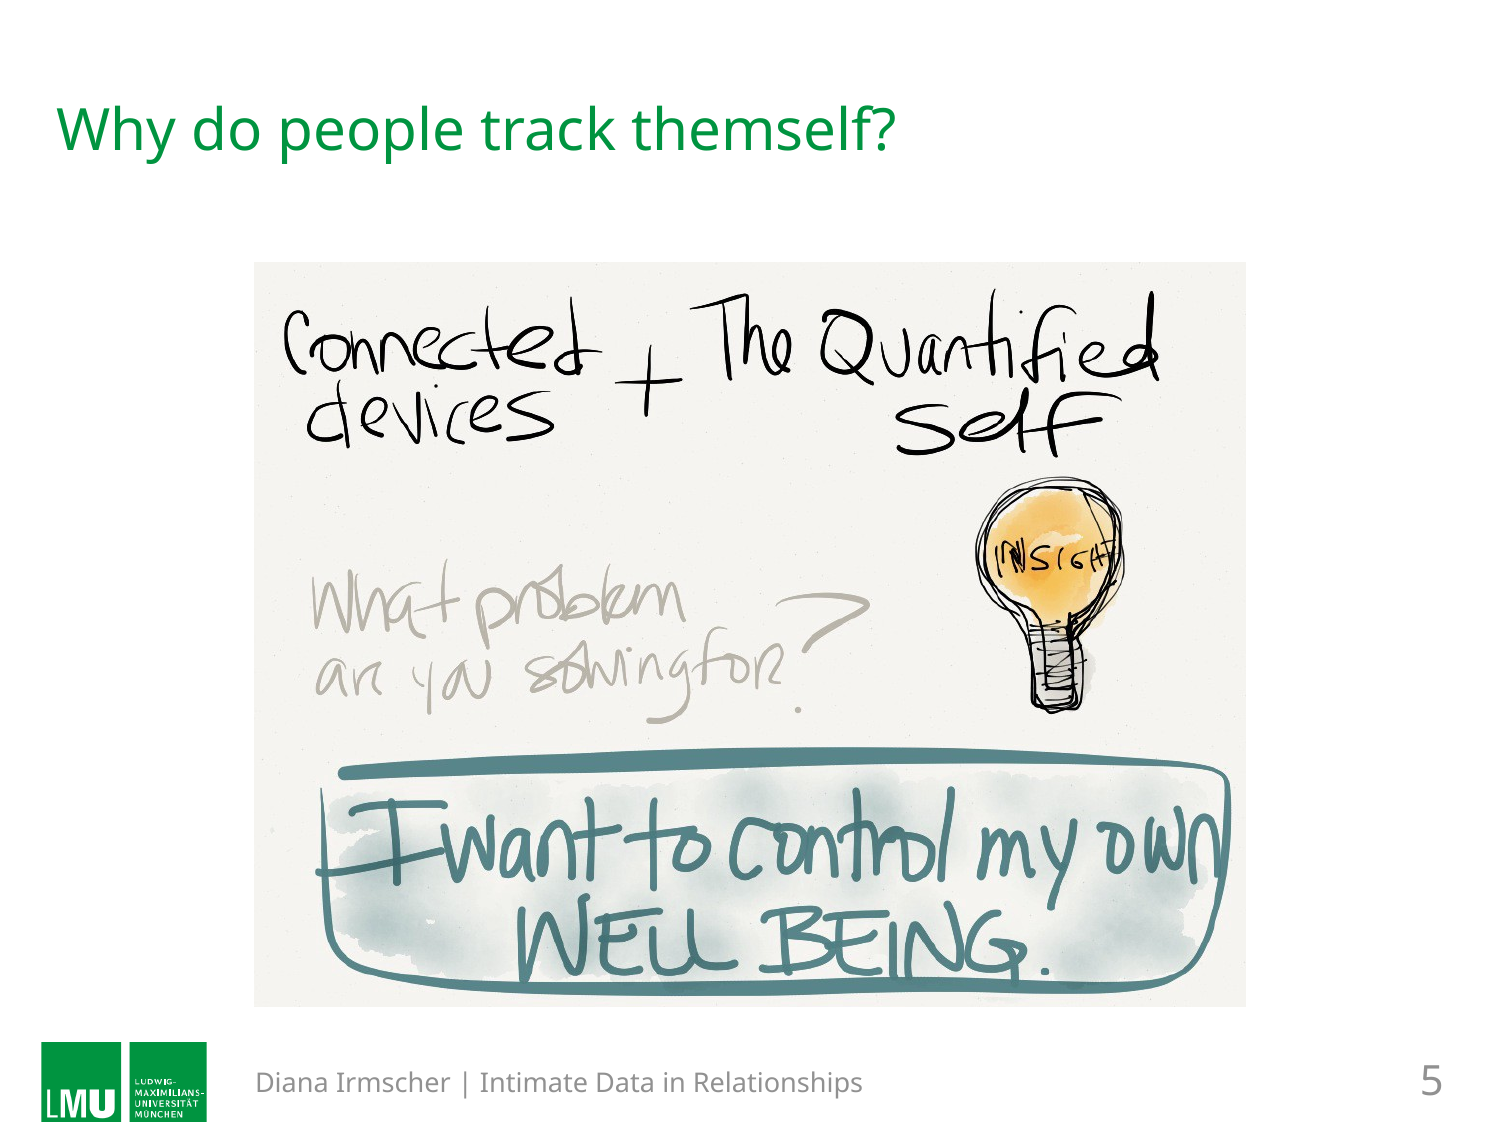

# Why do people track themself?
Diana Irmscher | Intimate Data in Relationships